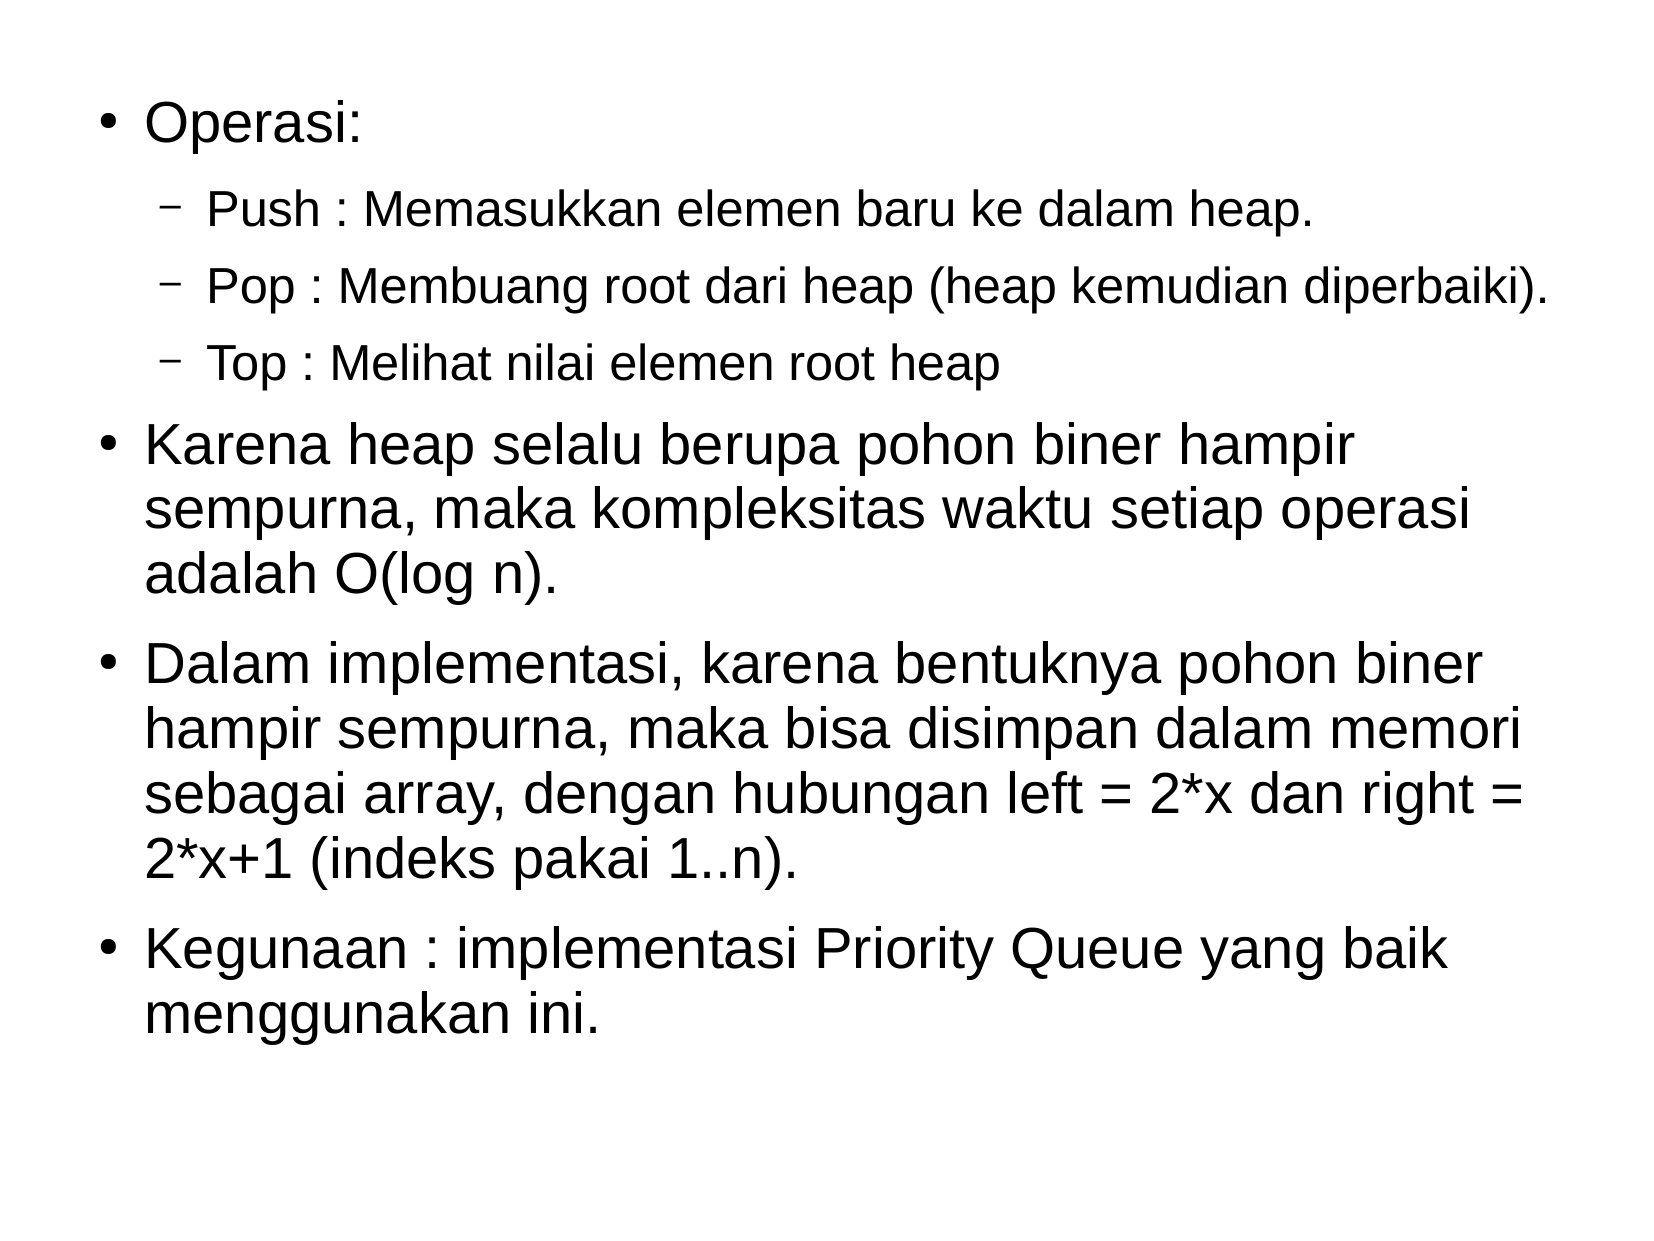

# Operasi:
Push : Memasukkan elemen baru ke dalam heap.
Pop : Membuang root dari heap (heap kemudian diperbaiki).
Top : Melihat nilai elemen root heap
Karena heap selalu berupa pohon biner hampir sempurna, maka kompleksitas waktu setiap operasi adalah O(log n).
Dalam implementasi, karena bentuknya pohon biner hampir sempurna, maka bisa disimpan dalam memori sebagai array, dengan hubungan left = 2*x dan right = 2*x+1 (indeks pakai 1..n).
Kegunaan : implementasi Priority Queue yang baik menggunakan ini.